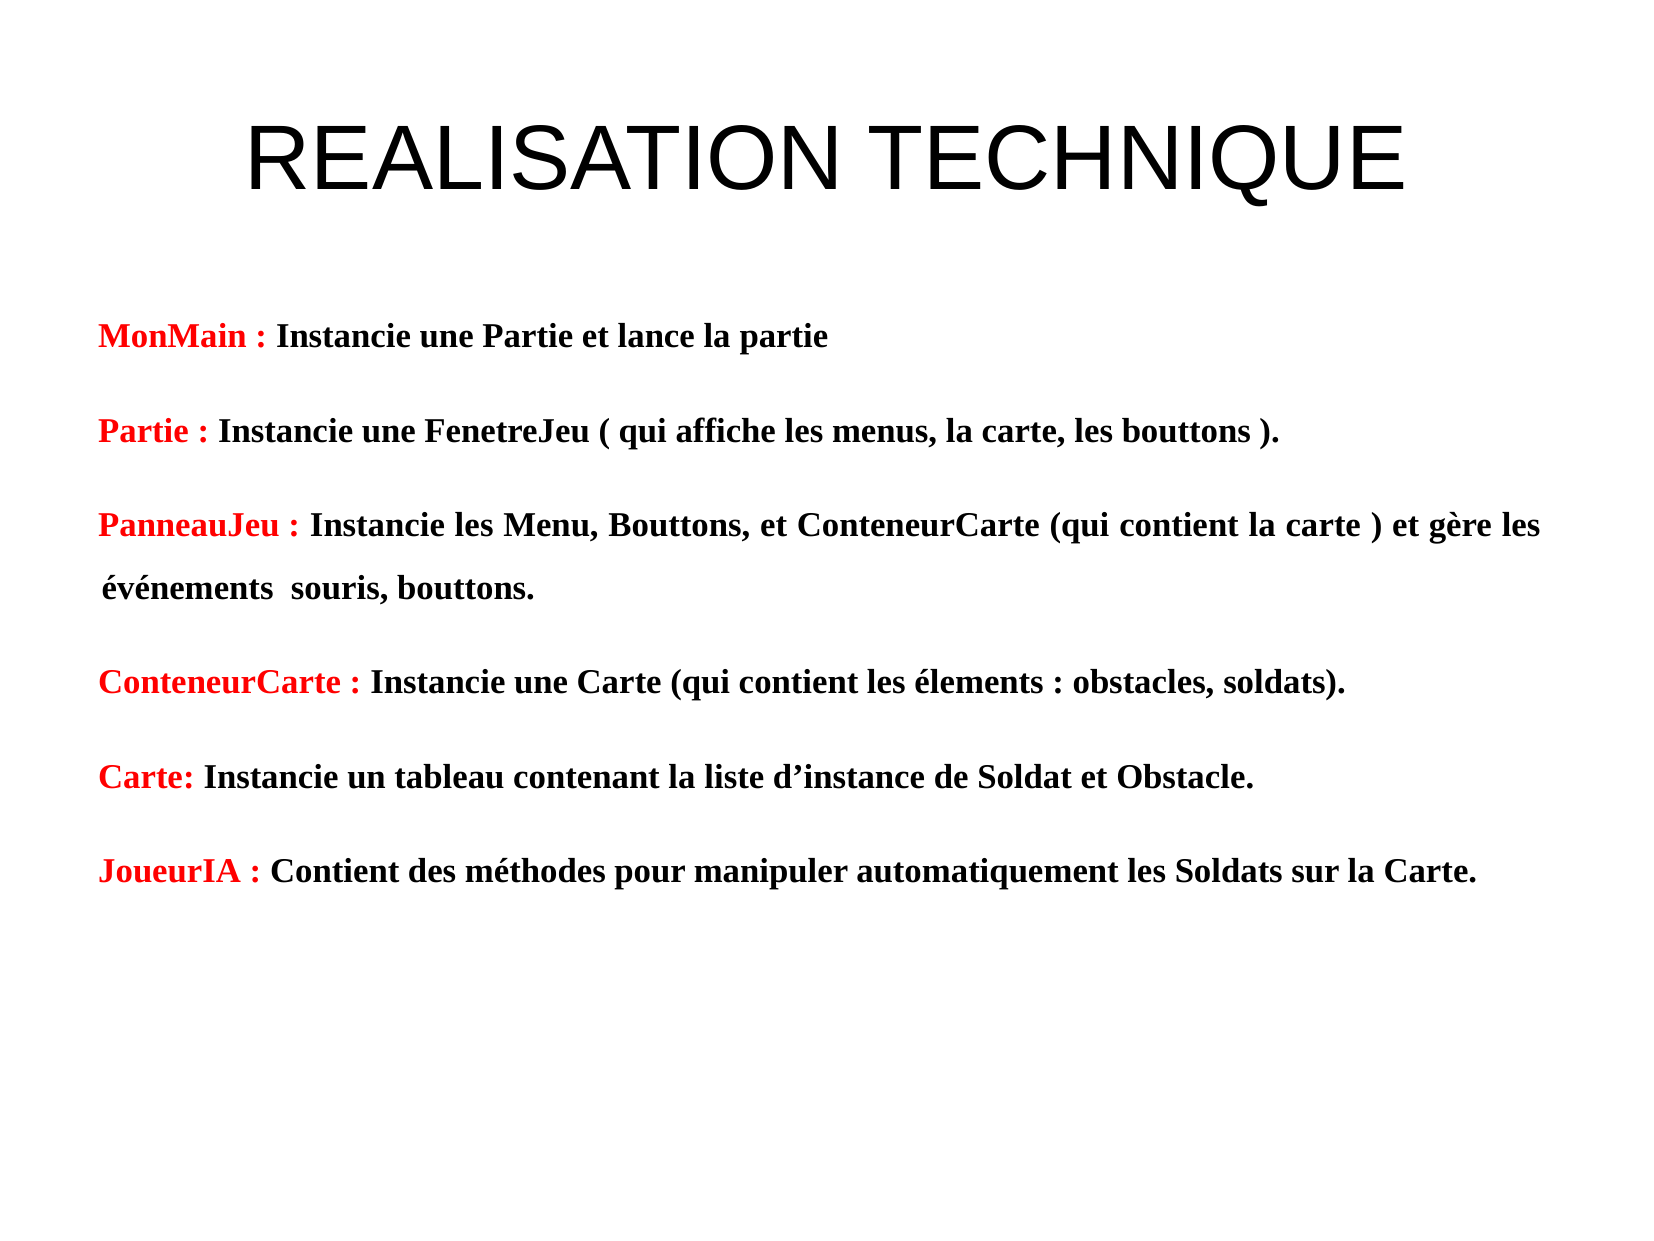

# REALISATION TECHNIQUE
MonMain : Instancie une Partie et lance la partie
Partie : Instancie une FenetreJeu ( qui affiche les menus, la carte, les bouttons ).
PanneauJeu : Instancie les Menu, Bouttons, et ConteneurCarte (qui contient la carte ) et gère les événements souris, bouttons.
ConteneurCarte : Instancie une Carte (qui contient les élements : obstacles, soldats).
Carte: Instancie un tableau contenant la liste d’instance de Soldat et Obstacle.
JoueurIA : Contient des méthodes pour manipuler automatiquement les Soldats sur la Carte.